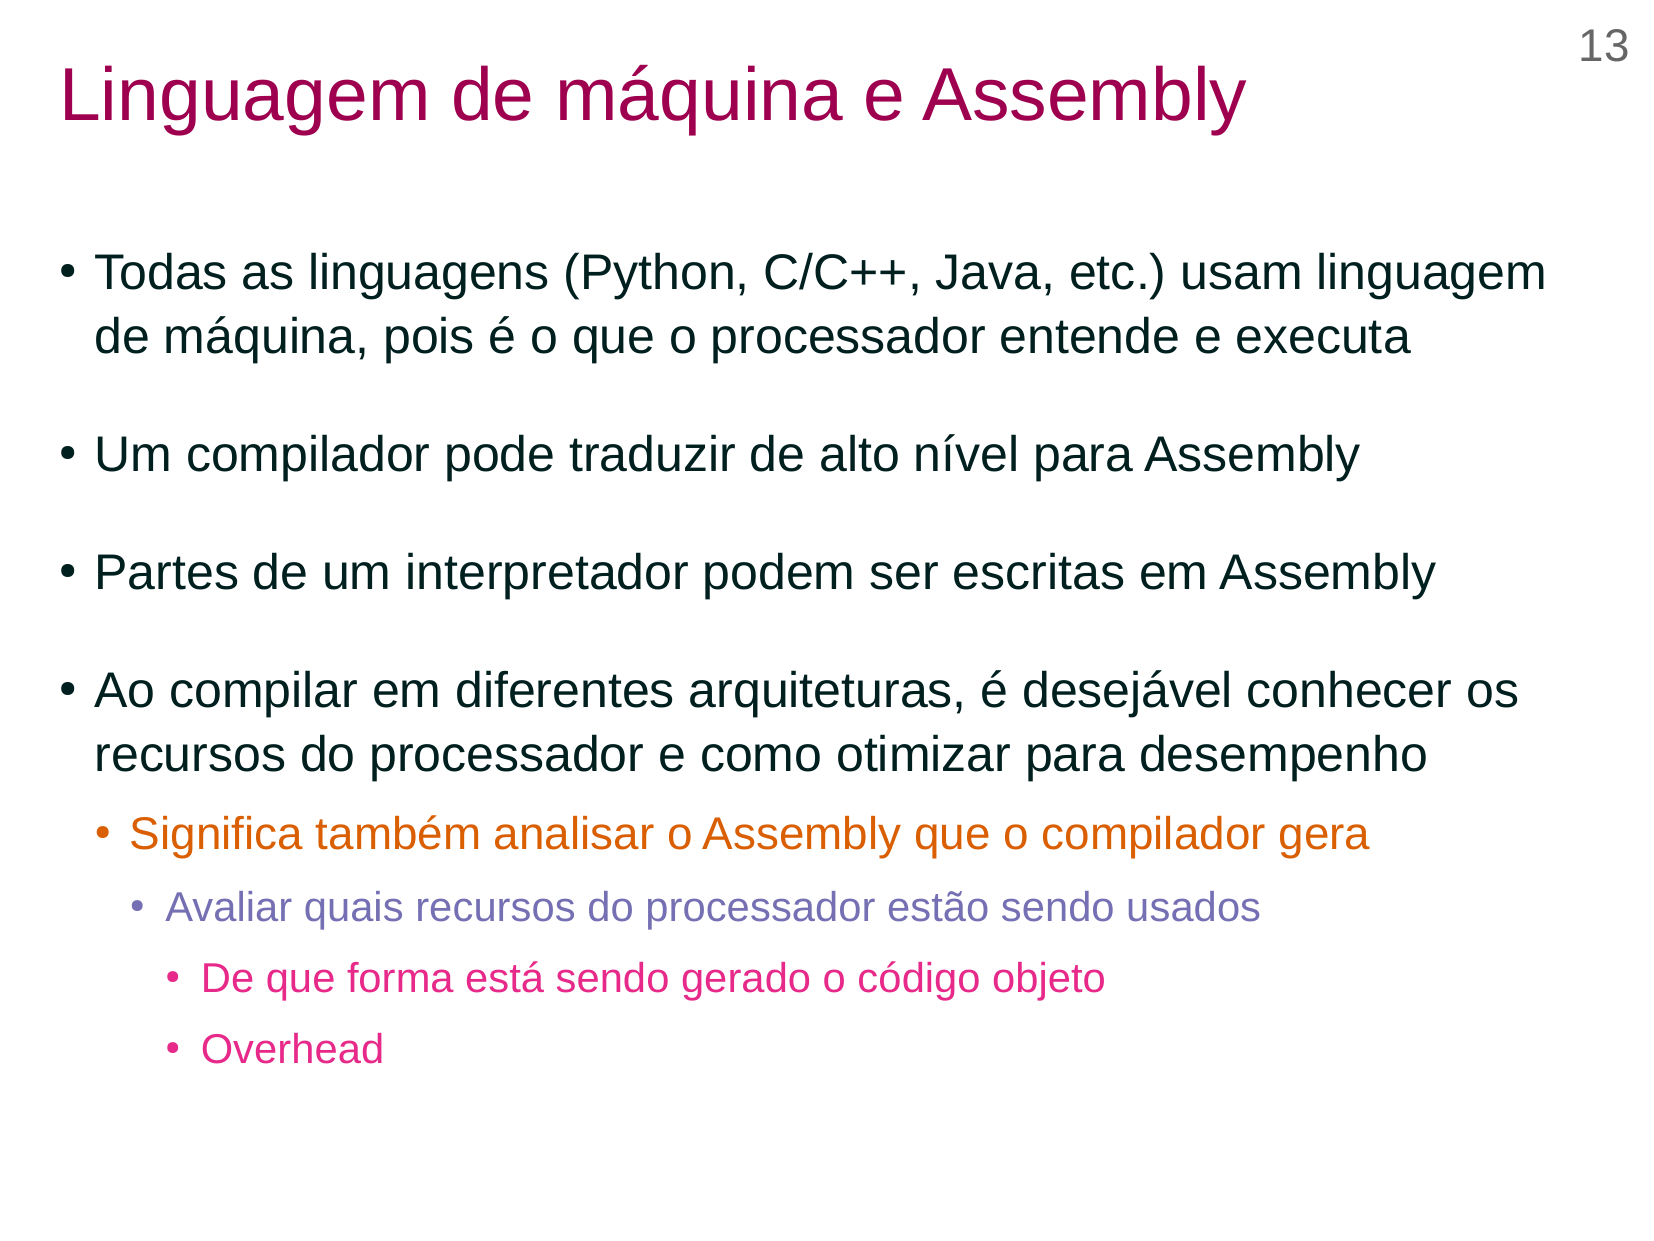

13
# Linguagem de máquina e Assembly
Todas as linguagens (Python, C/C++, Java, etc.) usam linguagem de máquina, pois é o que o processador entende e executa
Um compilador pode traduzir de alto nível para Assembly
Partes de um interpretador podem ser escritas em Assembly
Ao compilar em diferentes arquiteturas, é desejável conhecer os recursos do processador e como otimizar para desempenho
Significa também analisar o Assembly que o compilador gera
Avaliar quais recursos do processador estão sendo usados
De que forma está sendo gerado o código objeto
Overhead